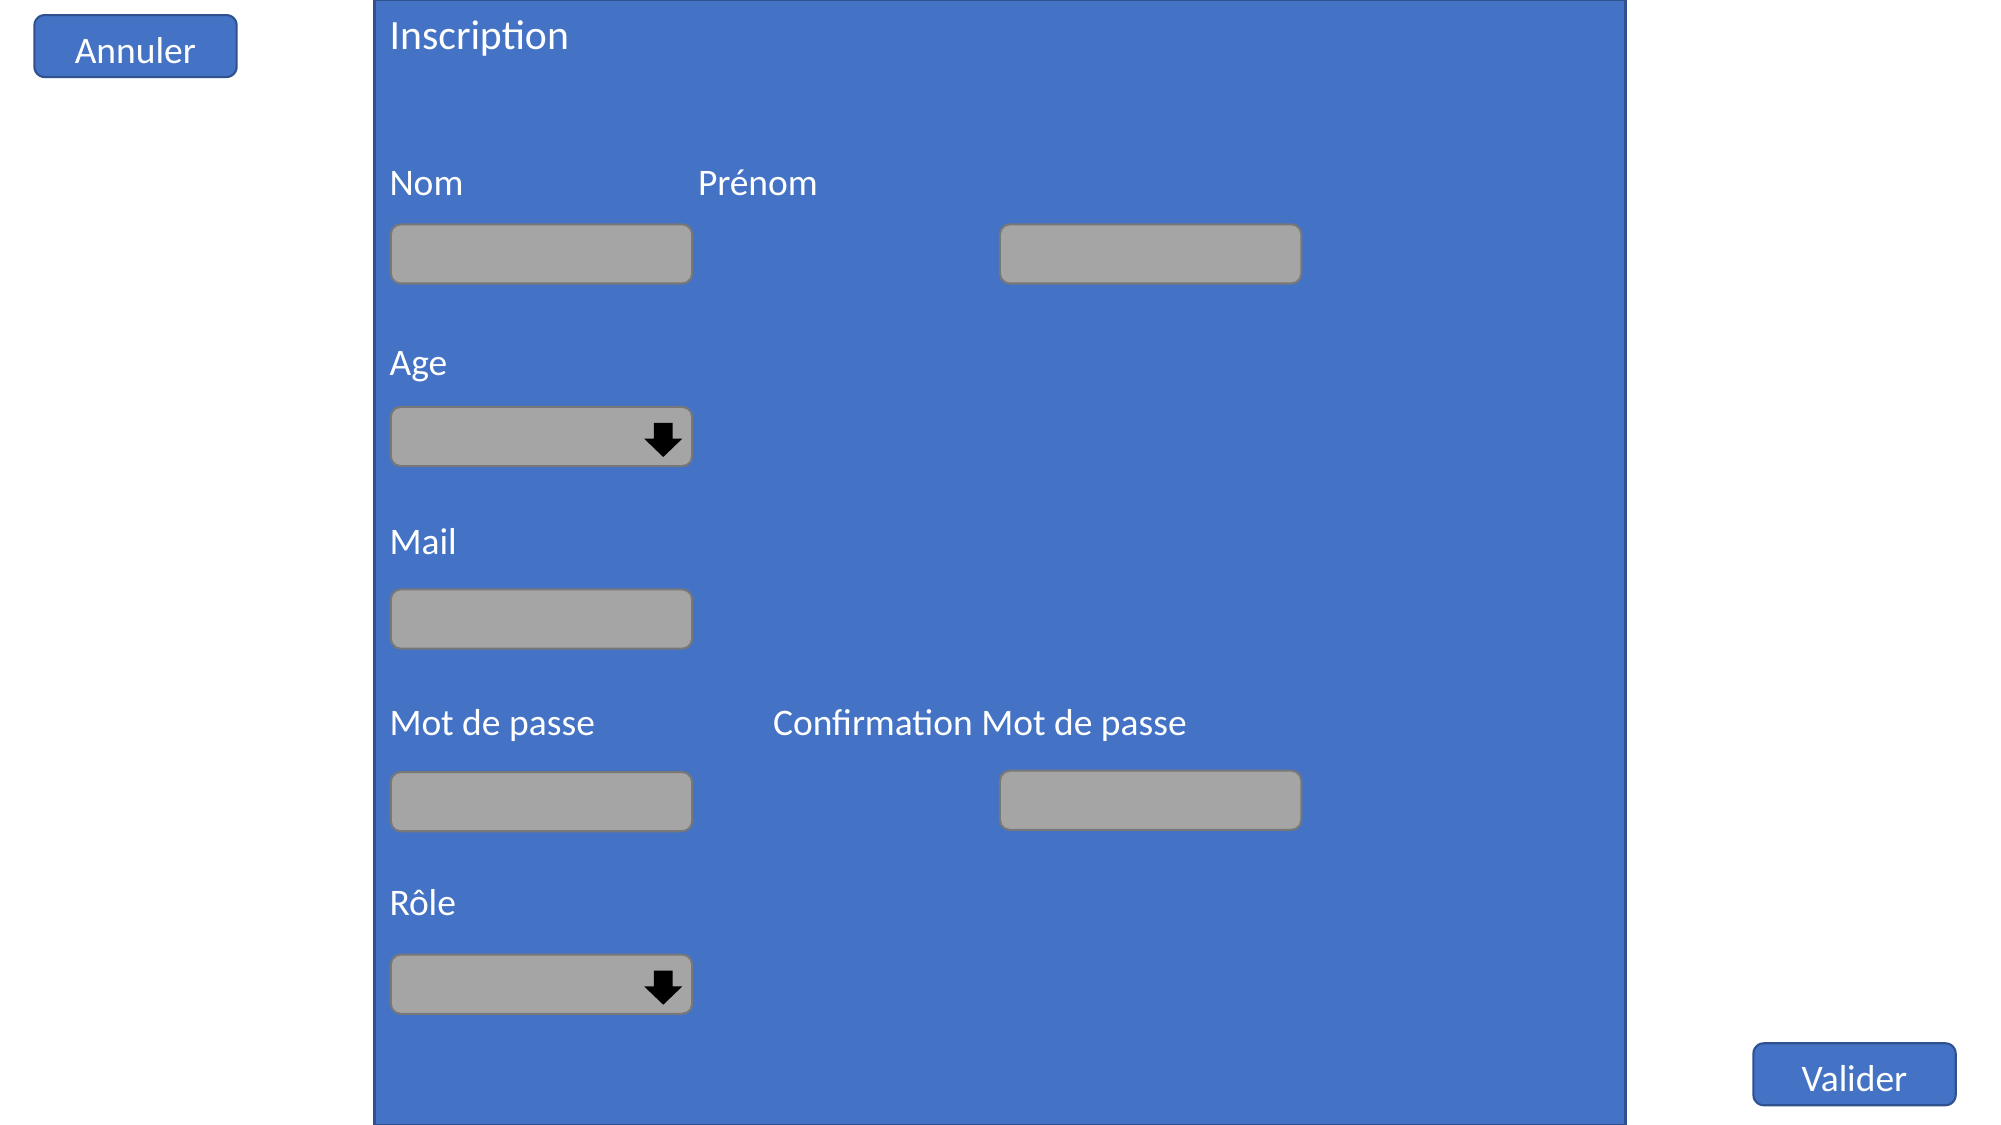

Inscription
Nom				 Prénom
Age
Mail
Mot de passe			 Confirmation Mot de passe
Rôle
Annuler
Valider